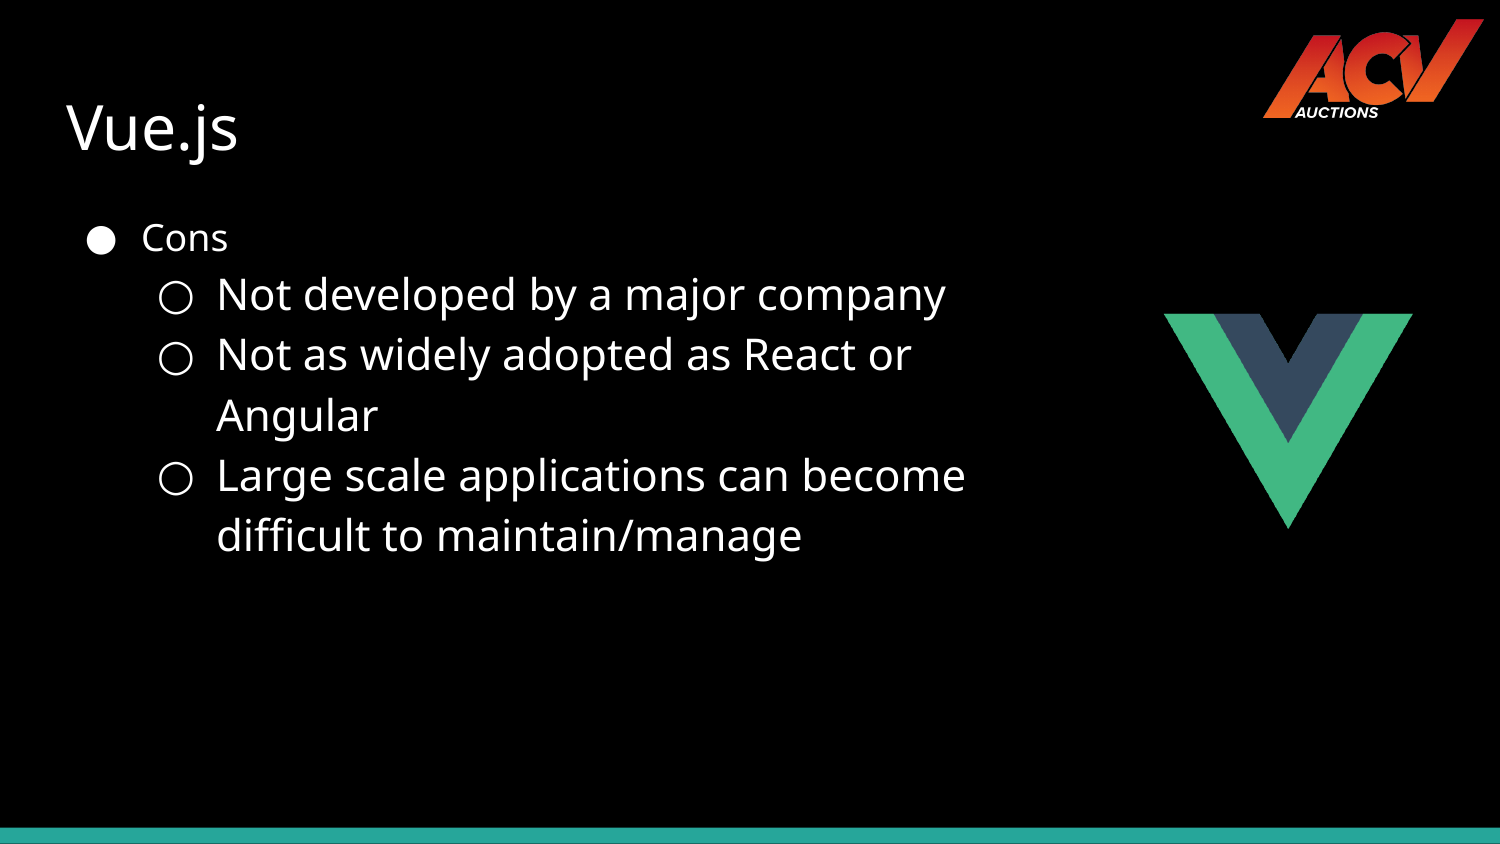

# Vue.js
Cons
Not developed by a major company
Not as widely adopted as React or Angular
Large scale applications can become difficult to maintain/manage